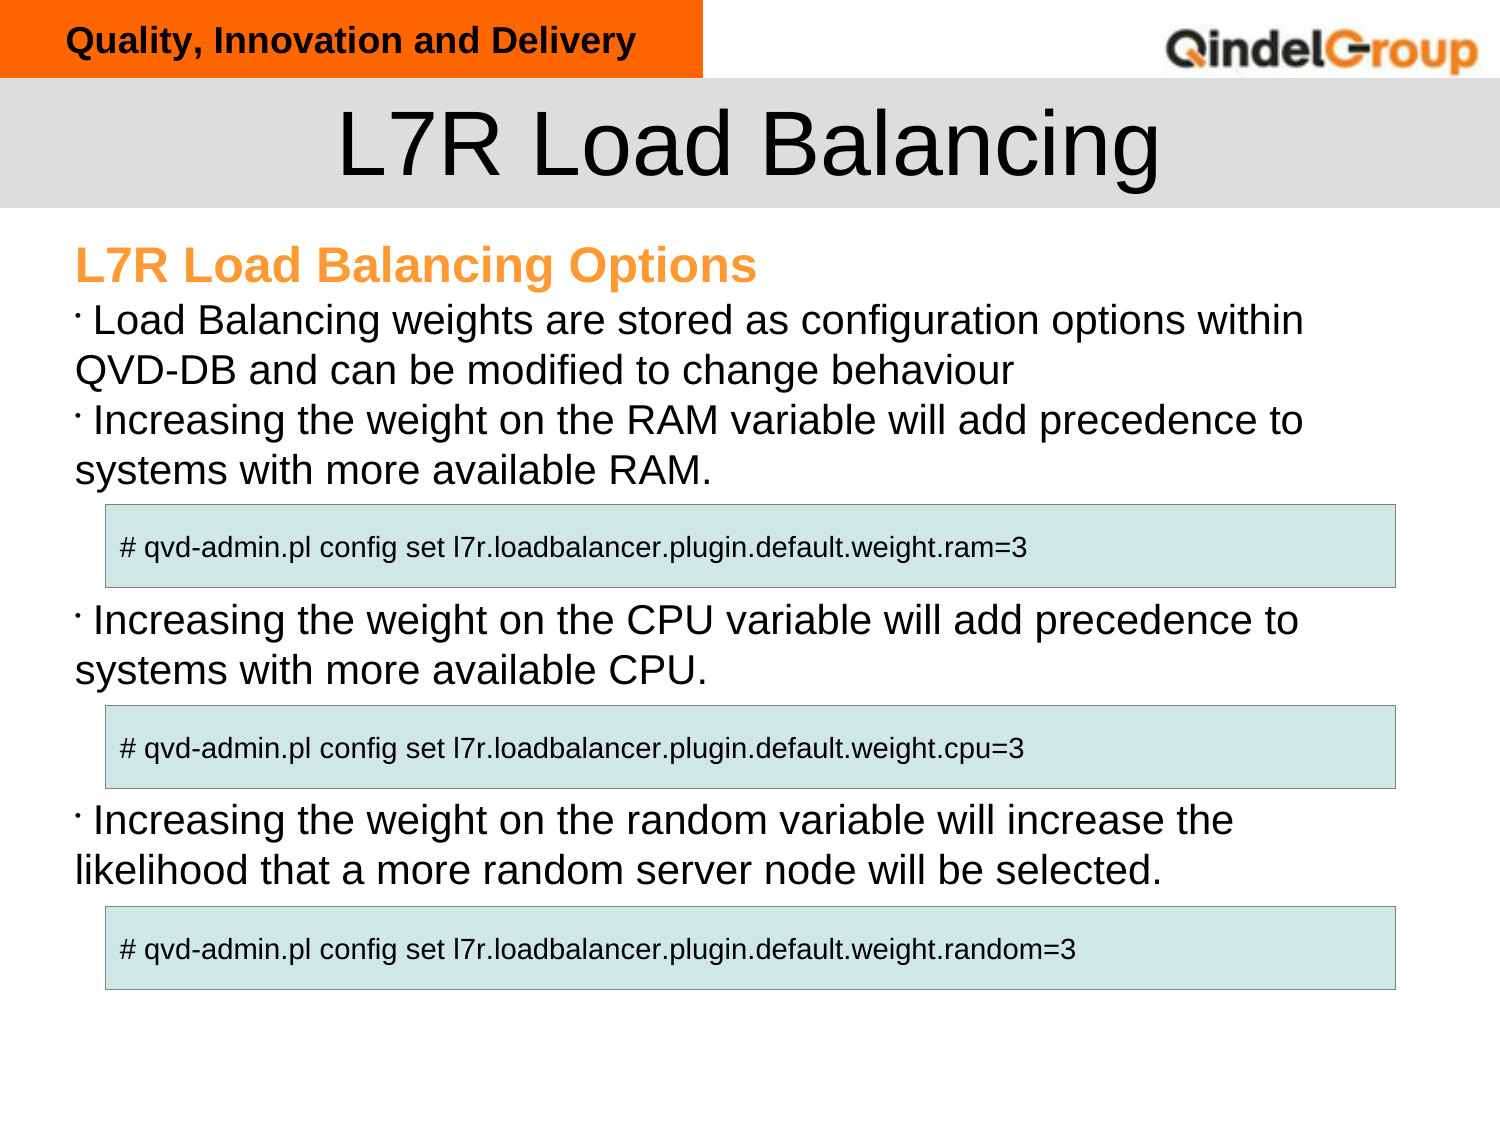

# L7R Load Balancing
L7R Load Balancing Options
 Load Balancing weights are stored as configuration options within QVD-DB and can be modified to change behaviour
 Increasing the weight on the RAM variable will add precedence to systems with more available RAM.
 Increasing the weight on the CPU variable will add precedence to systems with more available CPU.
 Increasing the weight on the random variable will increase the likelihood that a more random server node will be selected.
# qvd-admin.pl config set l7r.loadbalancer.plugin.default.weight.ram=3
# qvd-admin.pl config set l7r.loadbalancer.plugin.default.weight.cpu=3
# qvd-admin.pl config set l7r.loadbalancer.plugin.default.weight.random=3